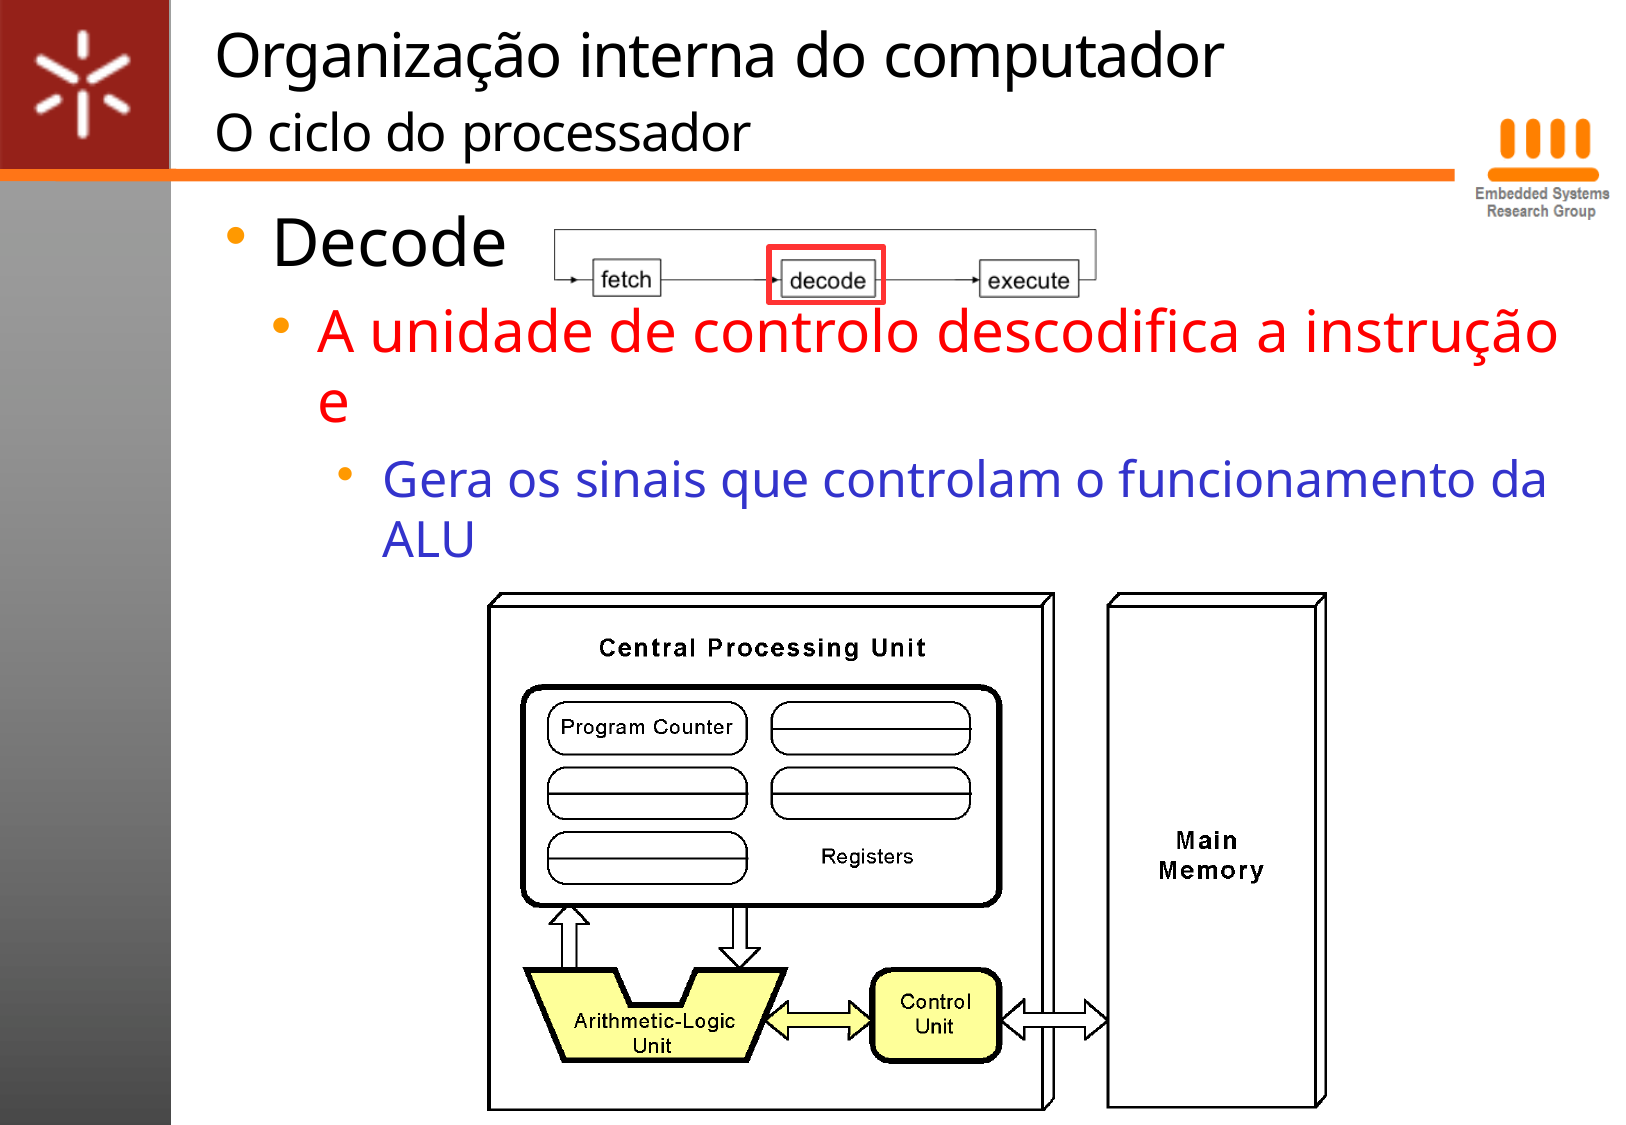

# Organização interna do computador O ciclo do processador
Decode
A unidade de controlo descodifica a instrução e
Gera os sinais que controlam o funcionamento da ALU